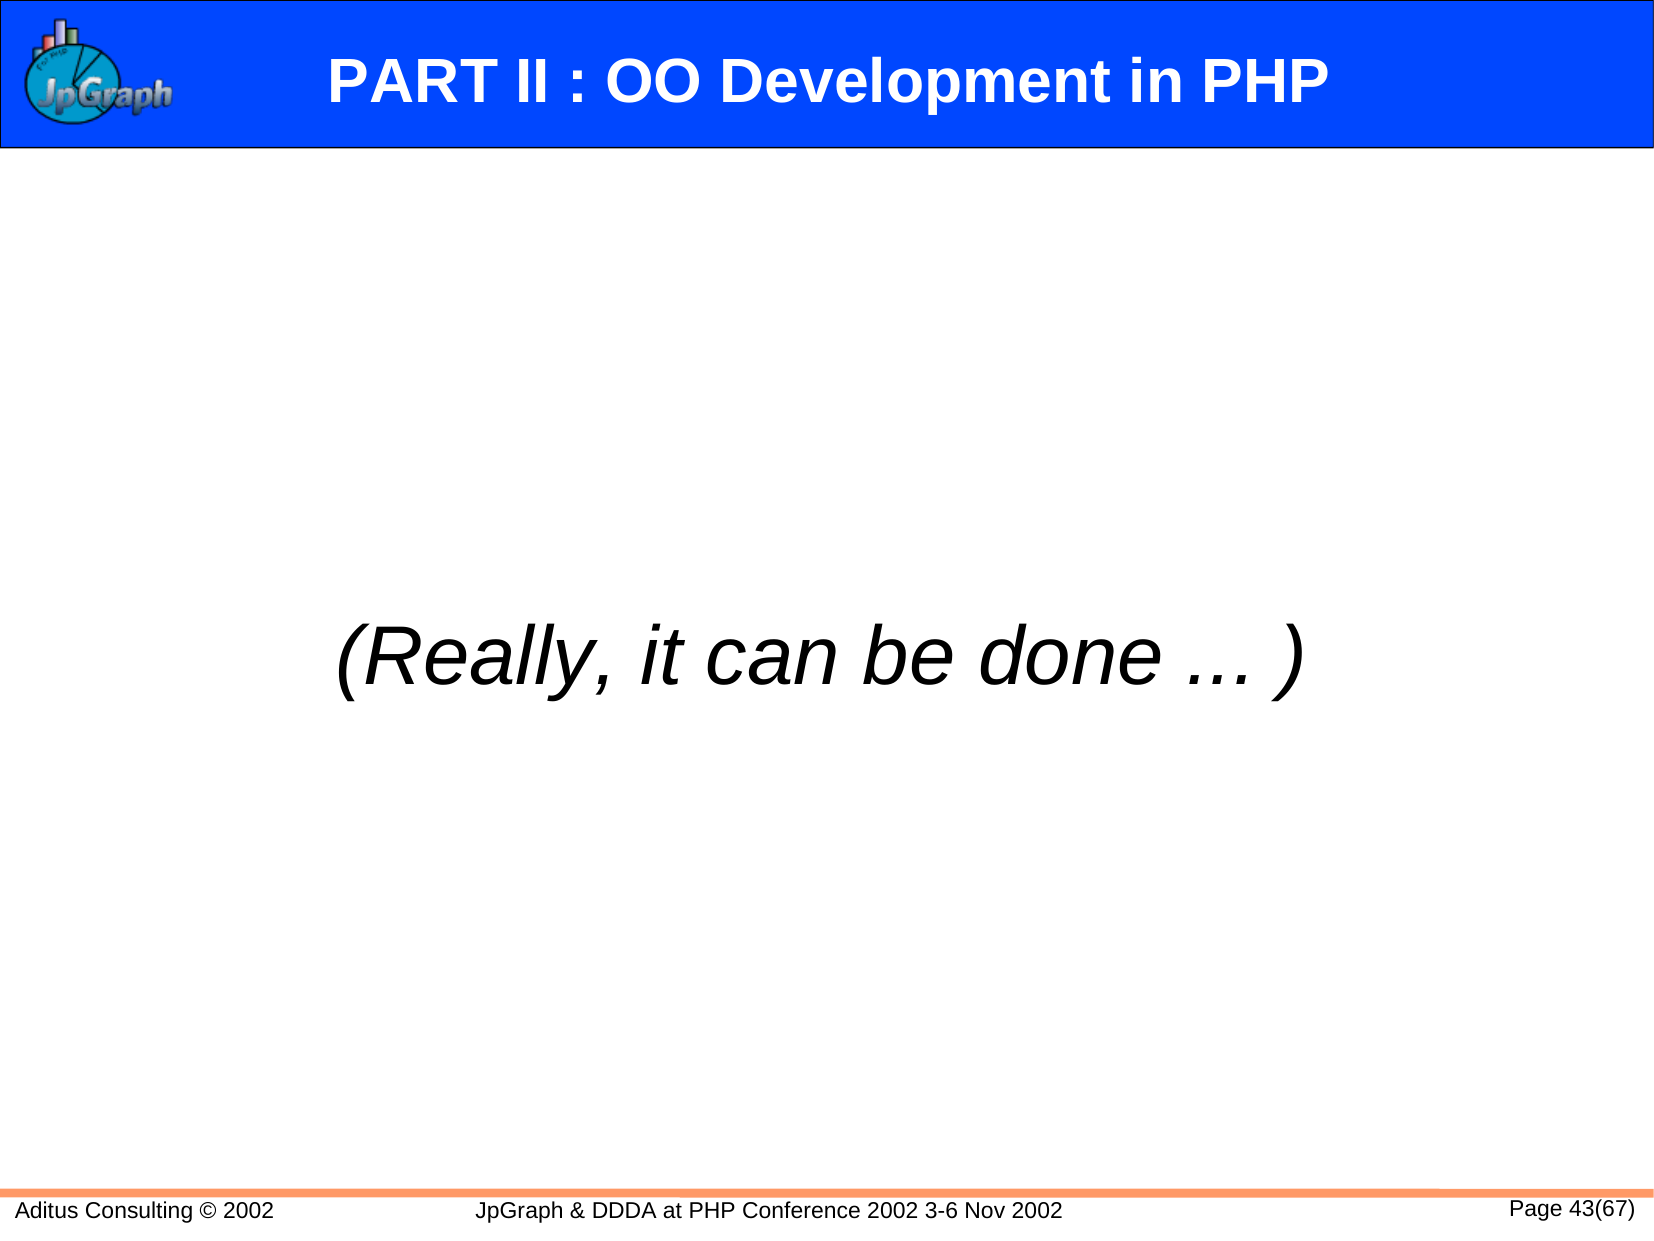

# PART II : OO Development in PHP
(Really, it can be done ... )